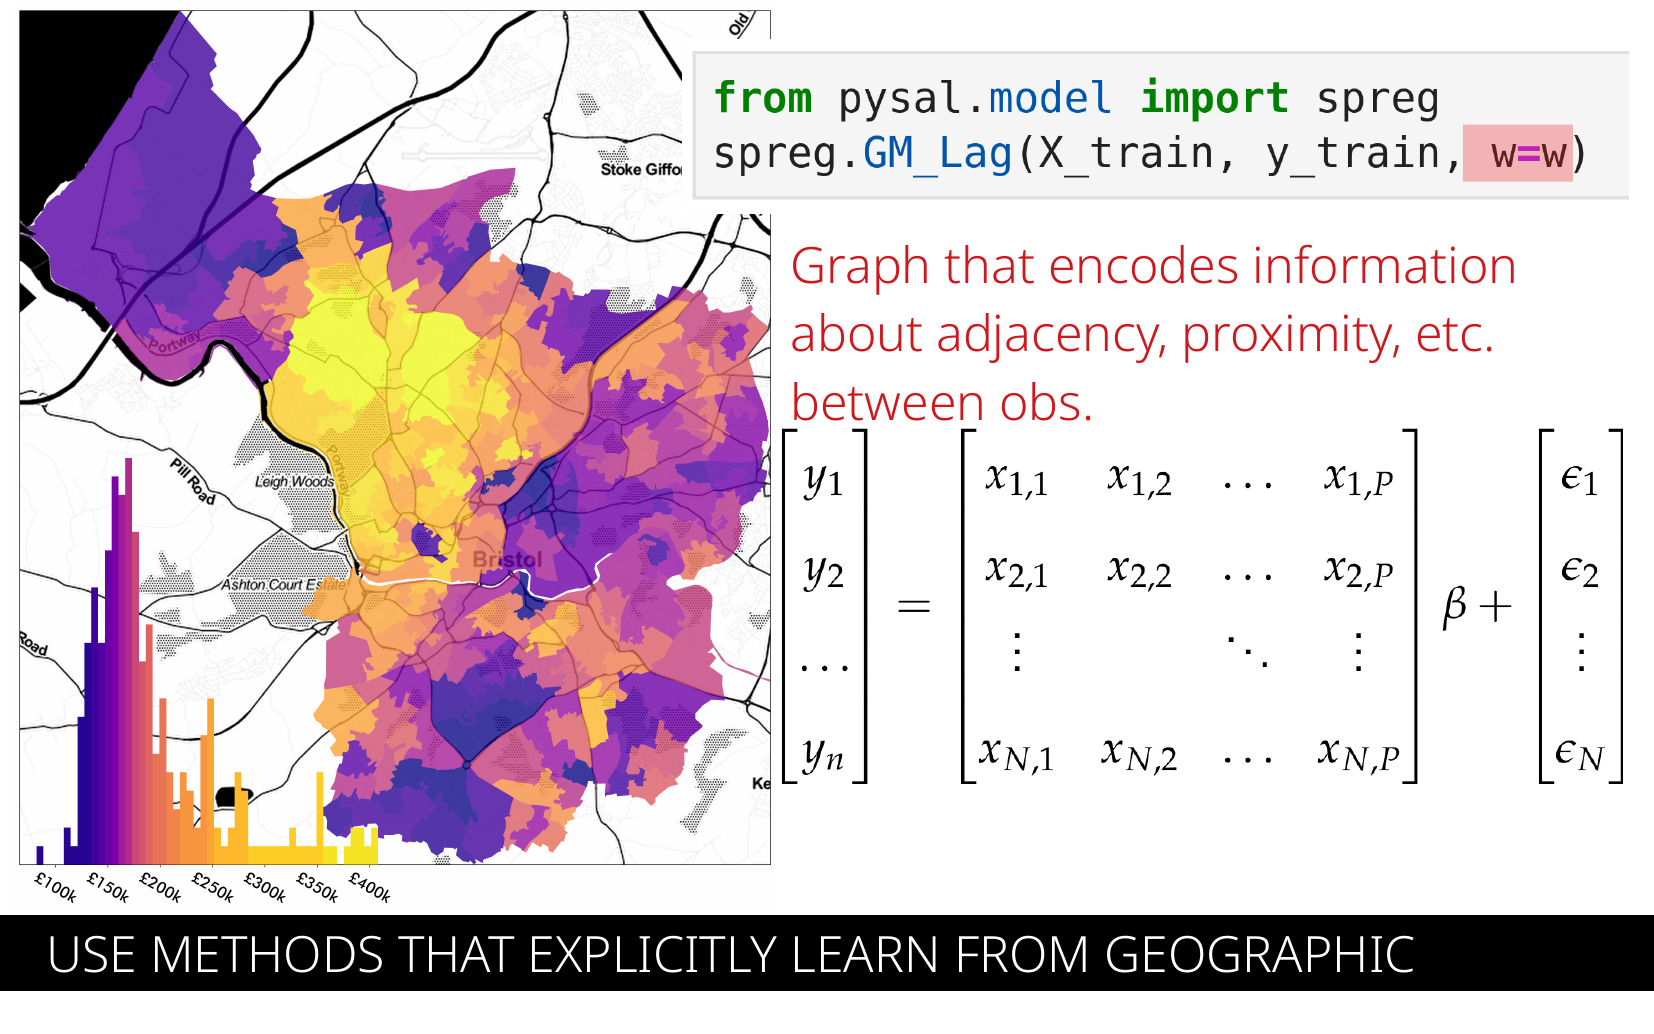

Graph that encodes information about adjacency, proximity, etc. between obs.
USE METHODS THAT EXPLICITLY LEARN FROM GEOGRAPHIC STRUCTURE